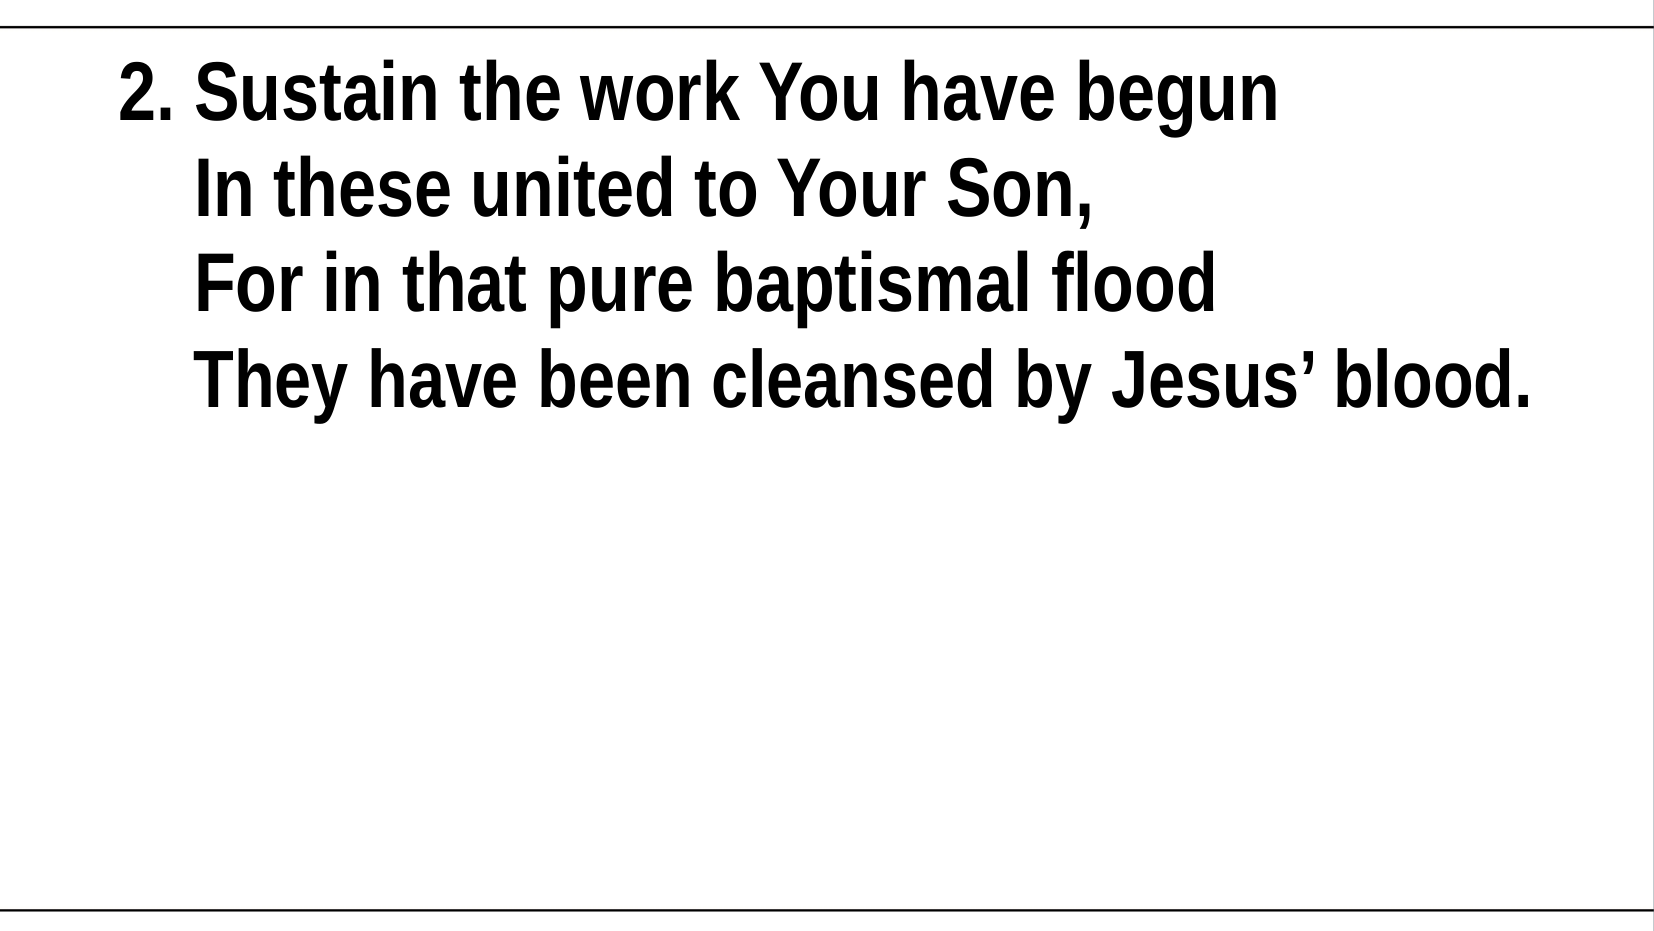

2. Sustain the work You have begun
 In these united to Your Son,
 For in that pure baptismal flood
 They have been cleansed by Jesus’ blood.